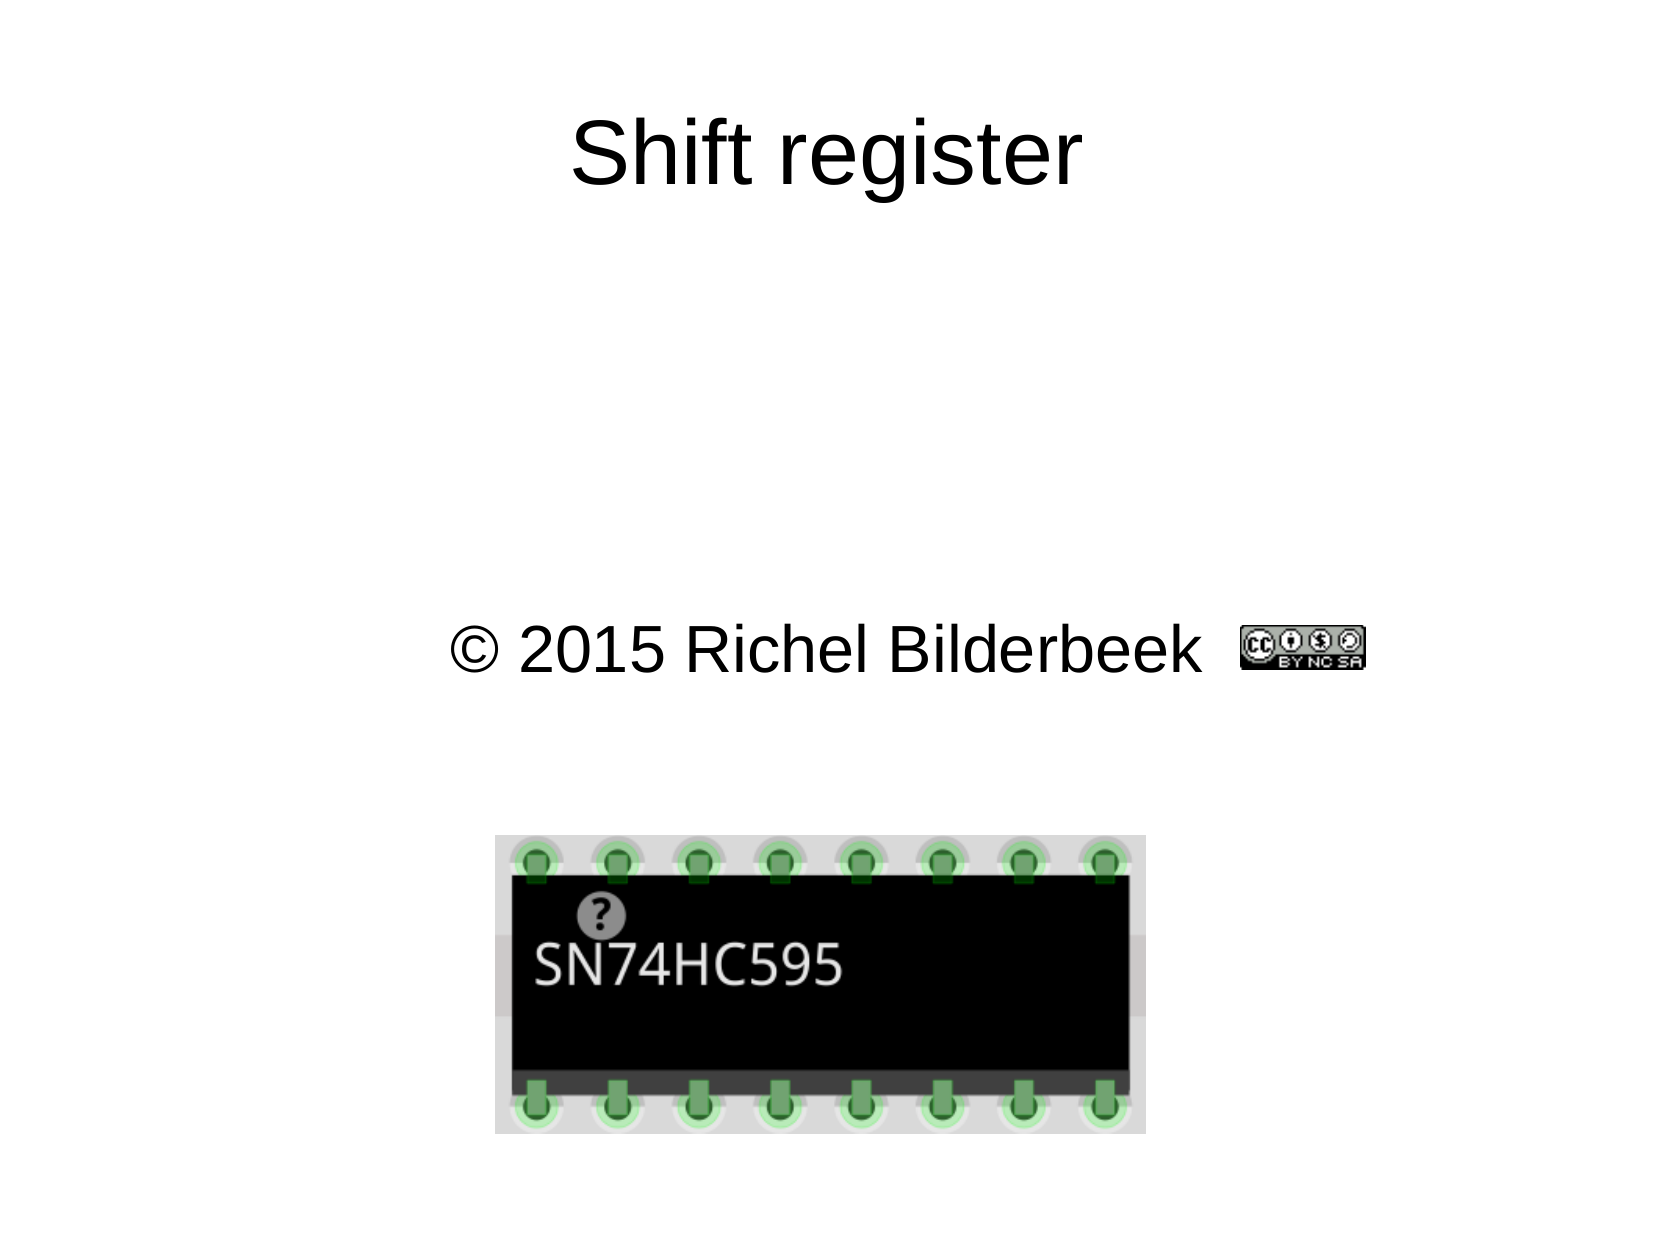

# Shift register
© 2015 Richel Bilderbeek